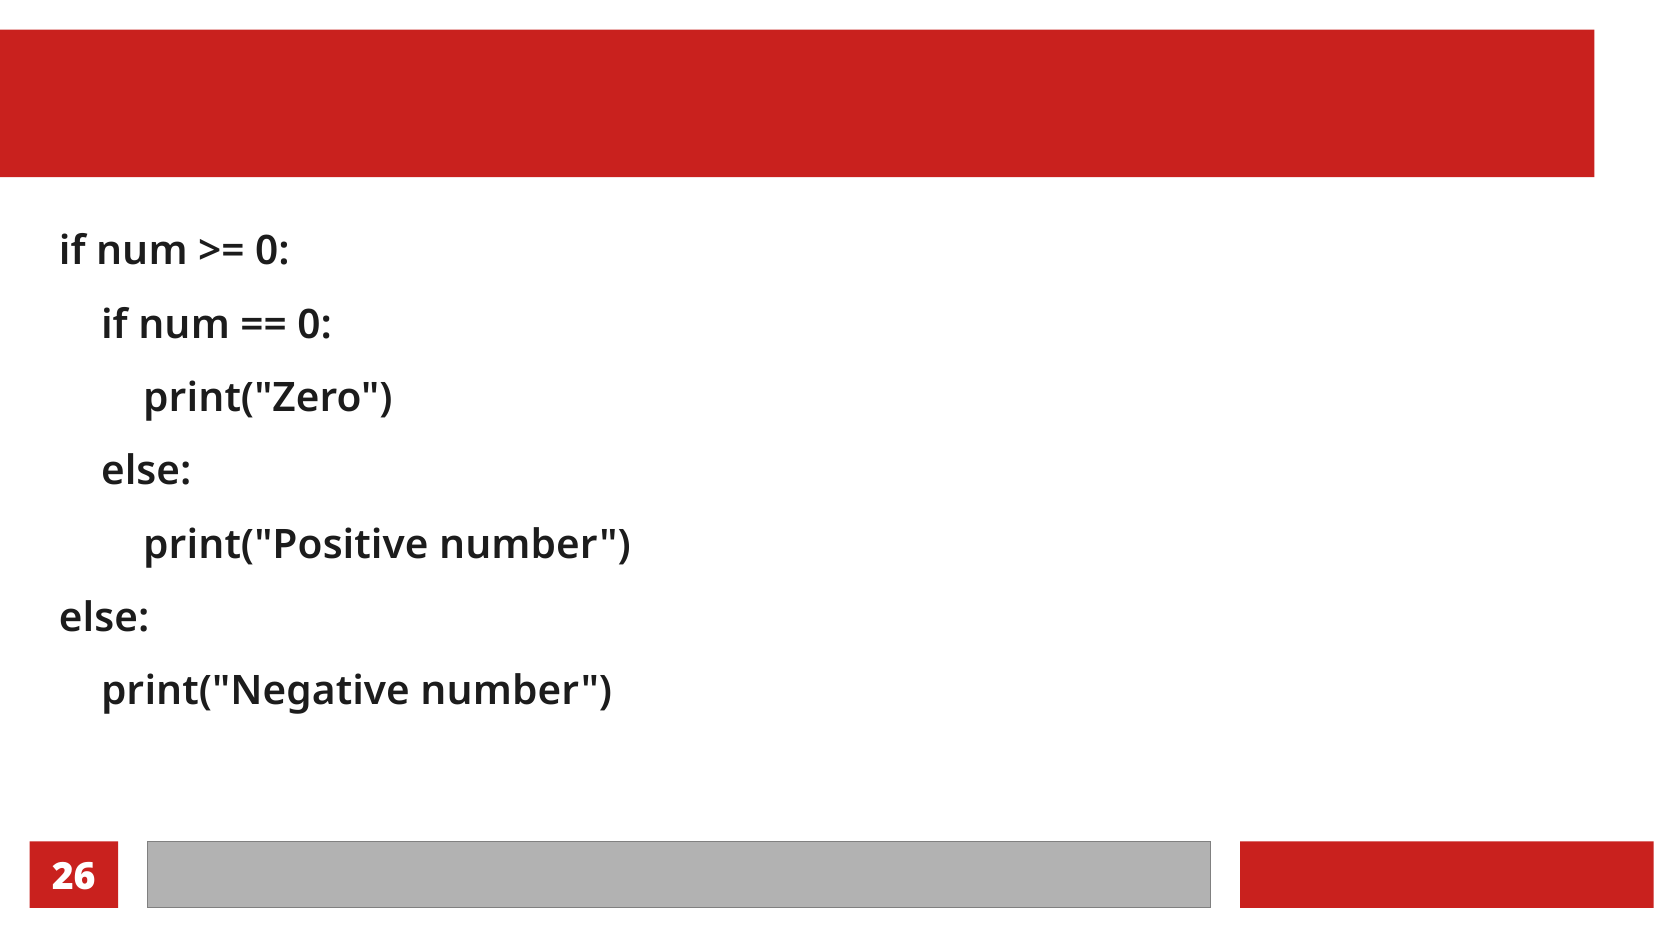

# if num >= 0:
 if num == 0:
 print("Zero")
 else:
 print("Positive number")
else:
 print("Negative number")
26